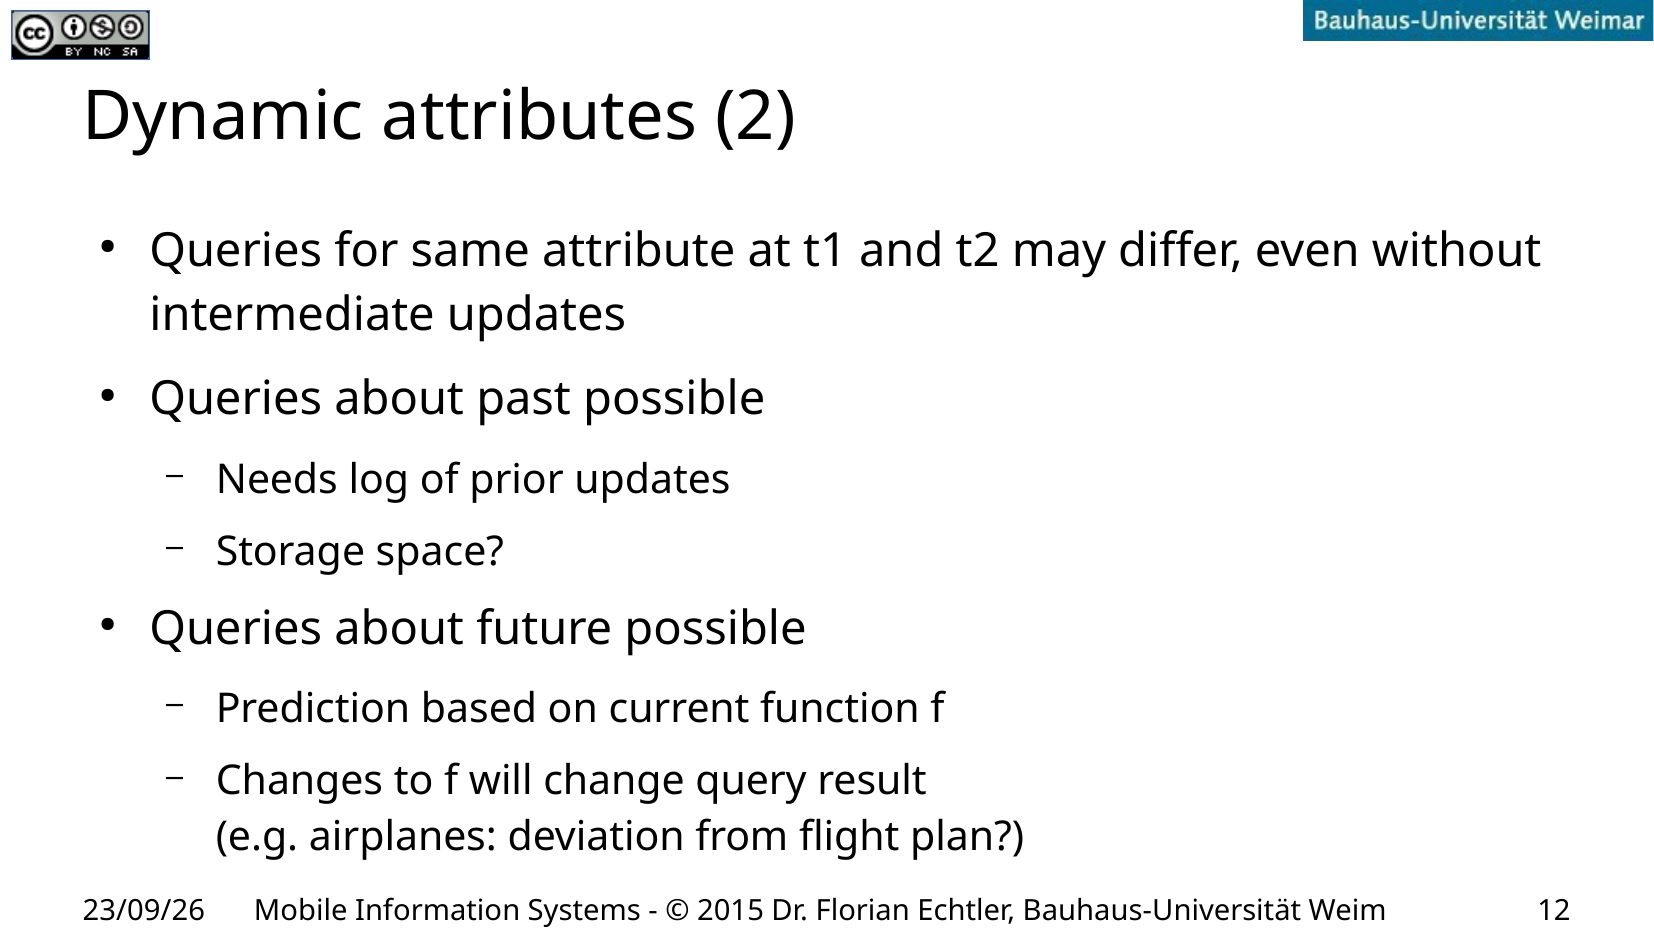

# Dynamic attributes (2)
Queries for same attribute at t1 and t2 may differ, even without intermediate updates
Queries about past possible
Needs log of prior updates
Storage space?
Queries about future possible
Prediction based on current function f
Changes to f will change query result (e.g. airplanes: deviation from flight plan?)
Mobile Information Systems - © 2015 Dr. Florian Echtler, Bauhaus-Universität Weimar
12